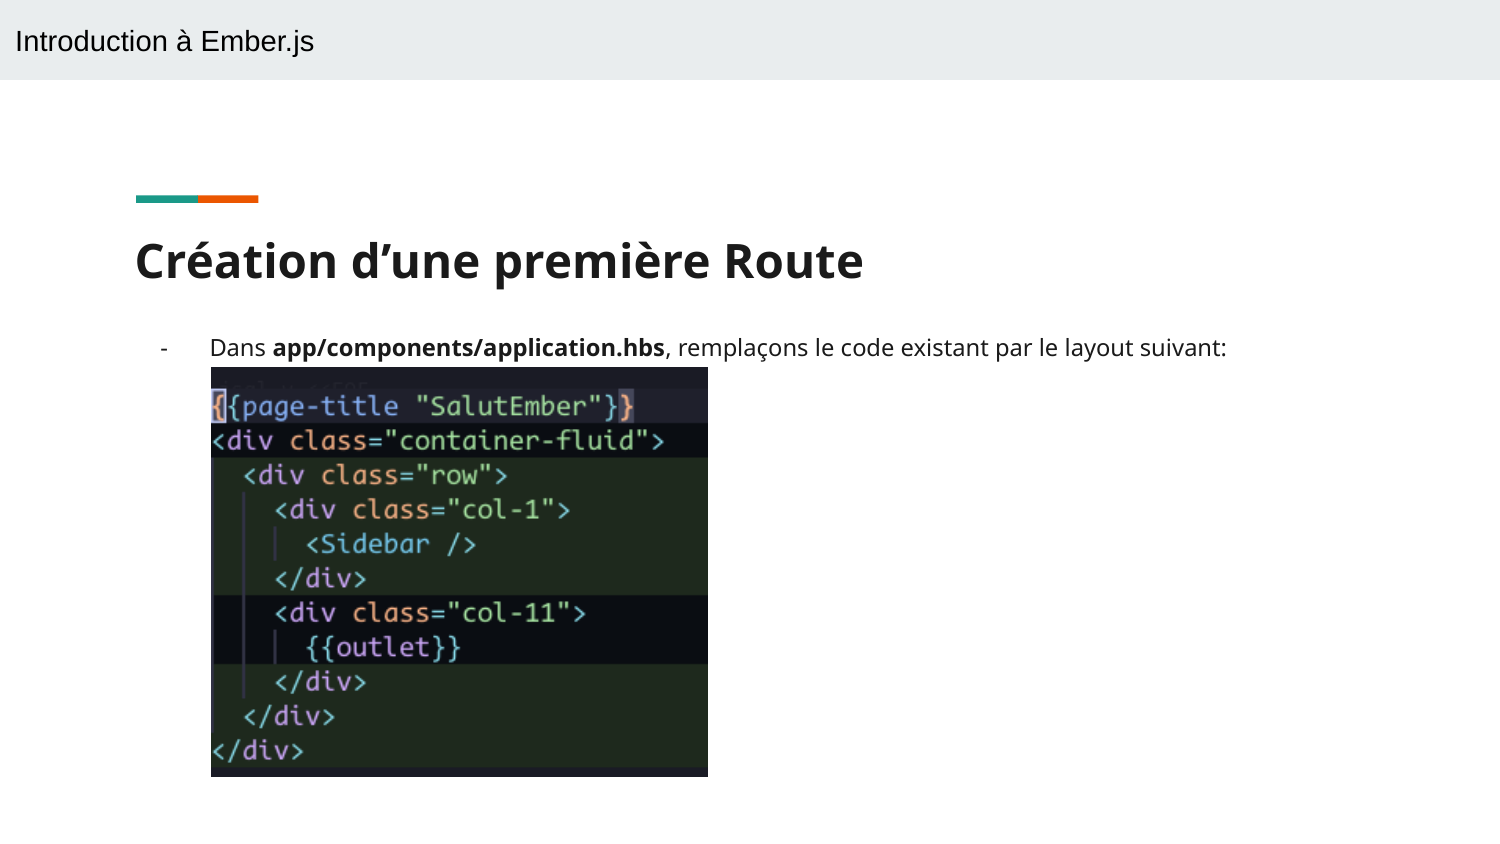

# Création d’une première Route
Dans app/components/application.hbs, remplaçons le code existant par le layout suivant: